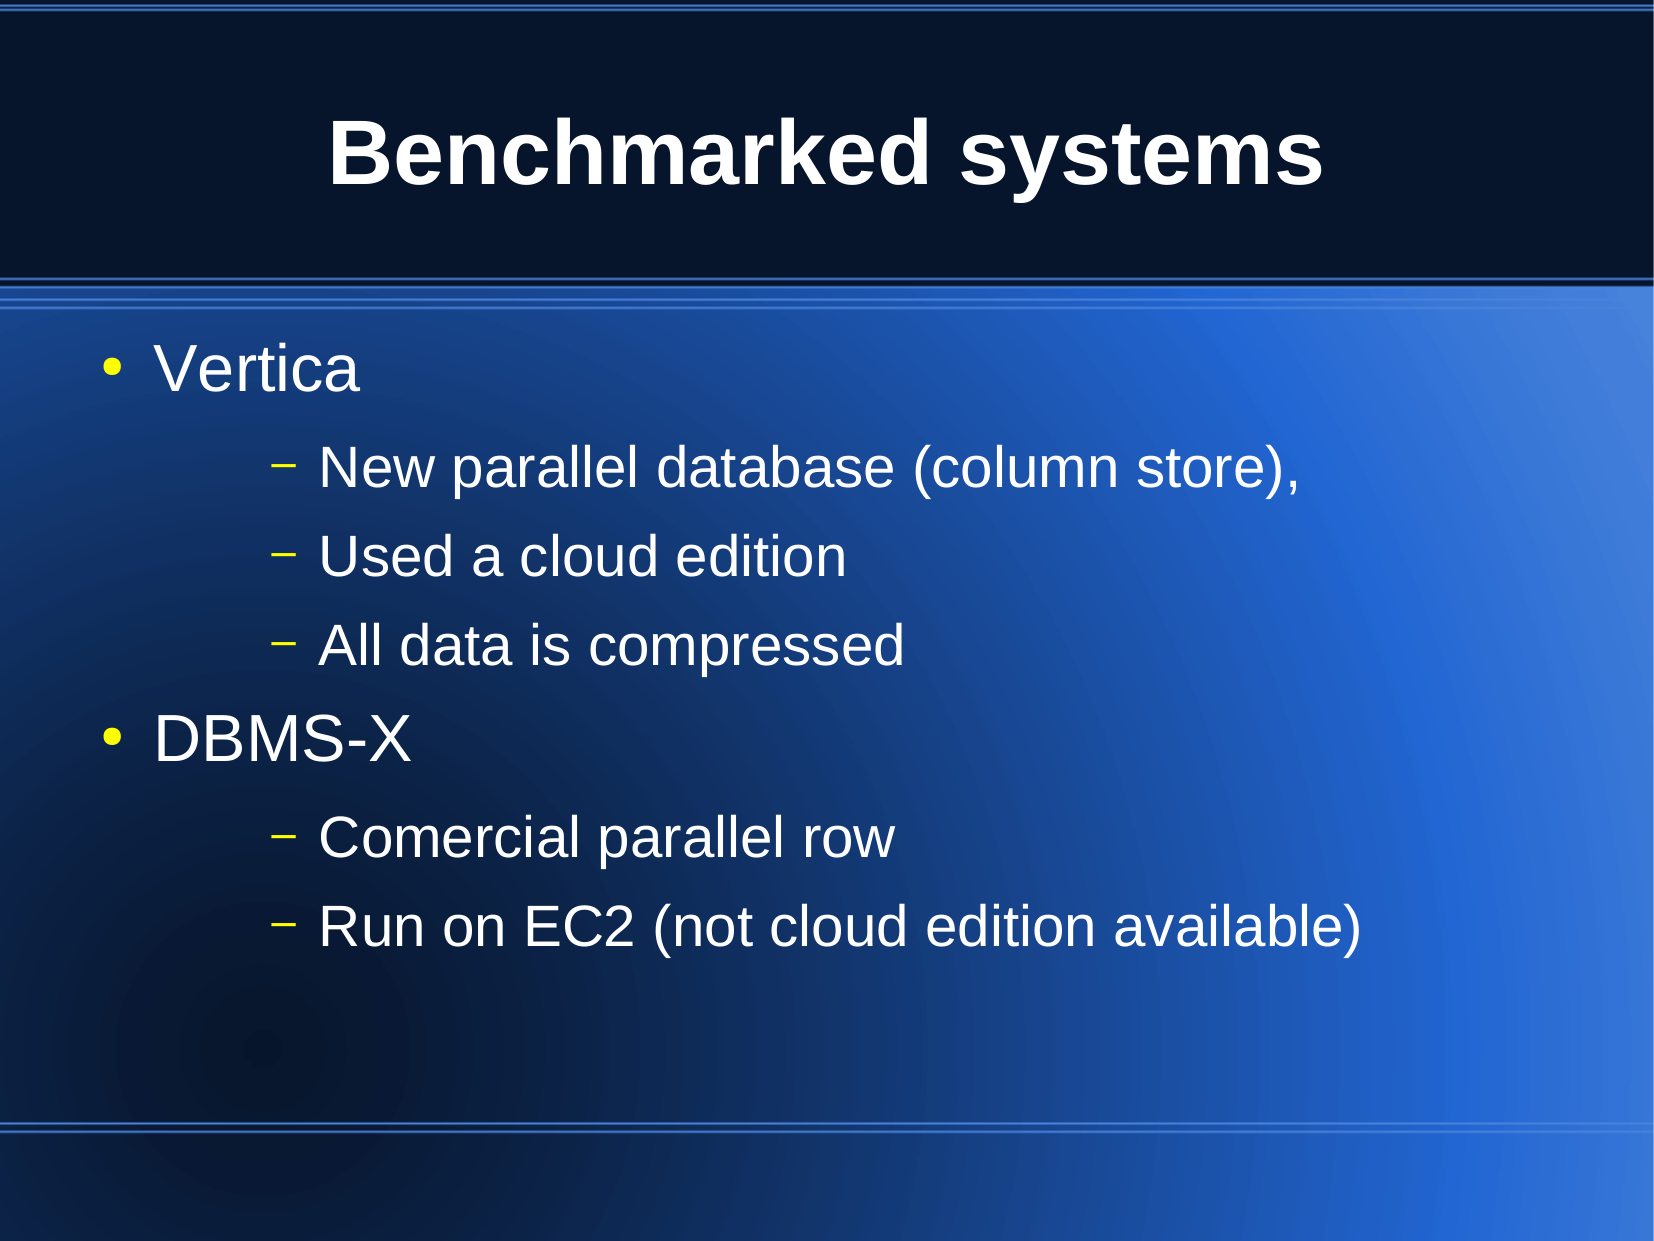

# Benchmarked systems
Vertica
New parallel database (column store),
Used a cloud edition
All data is compressed
DBMS-X
Comercial parallel row
Run on EC2 (not cloud edition available)